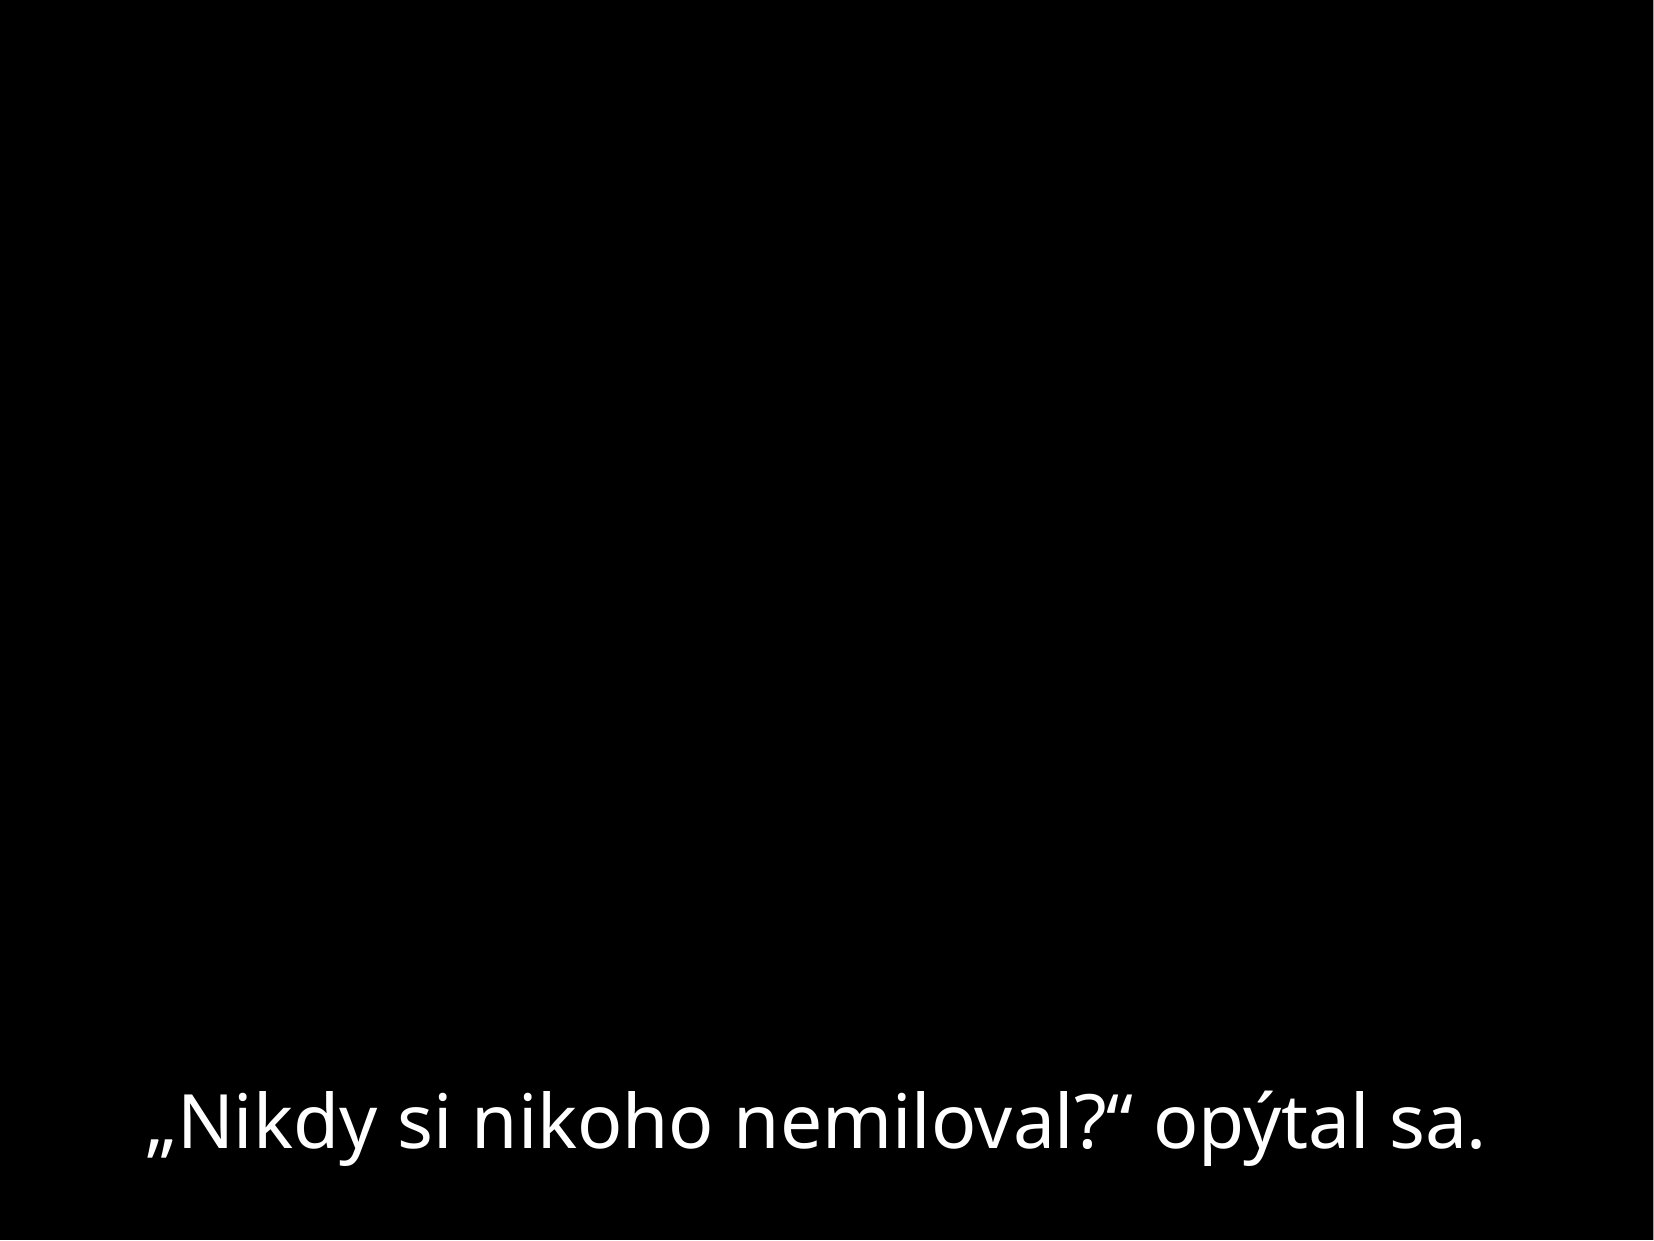

# „Nikdy si nikoho nemiloval?“ opýtal sa.